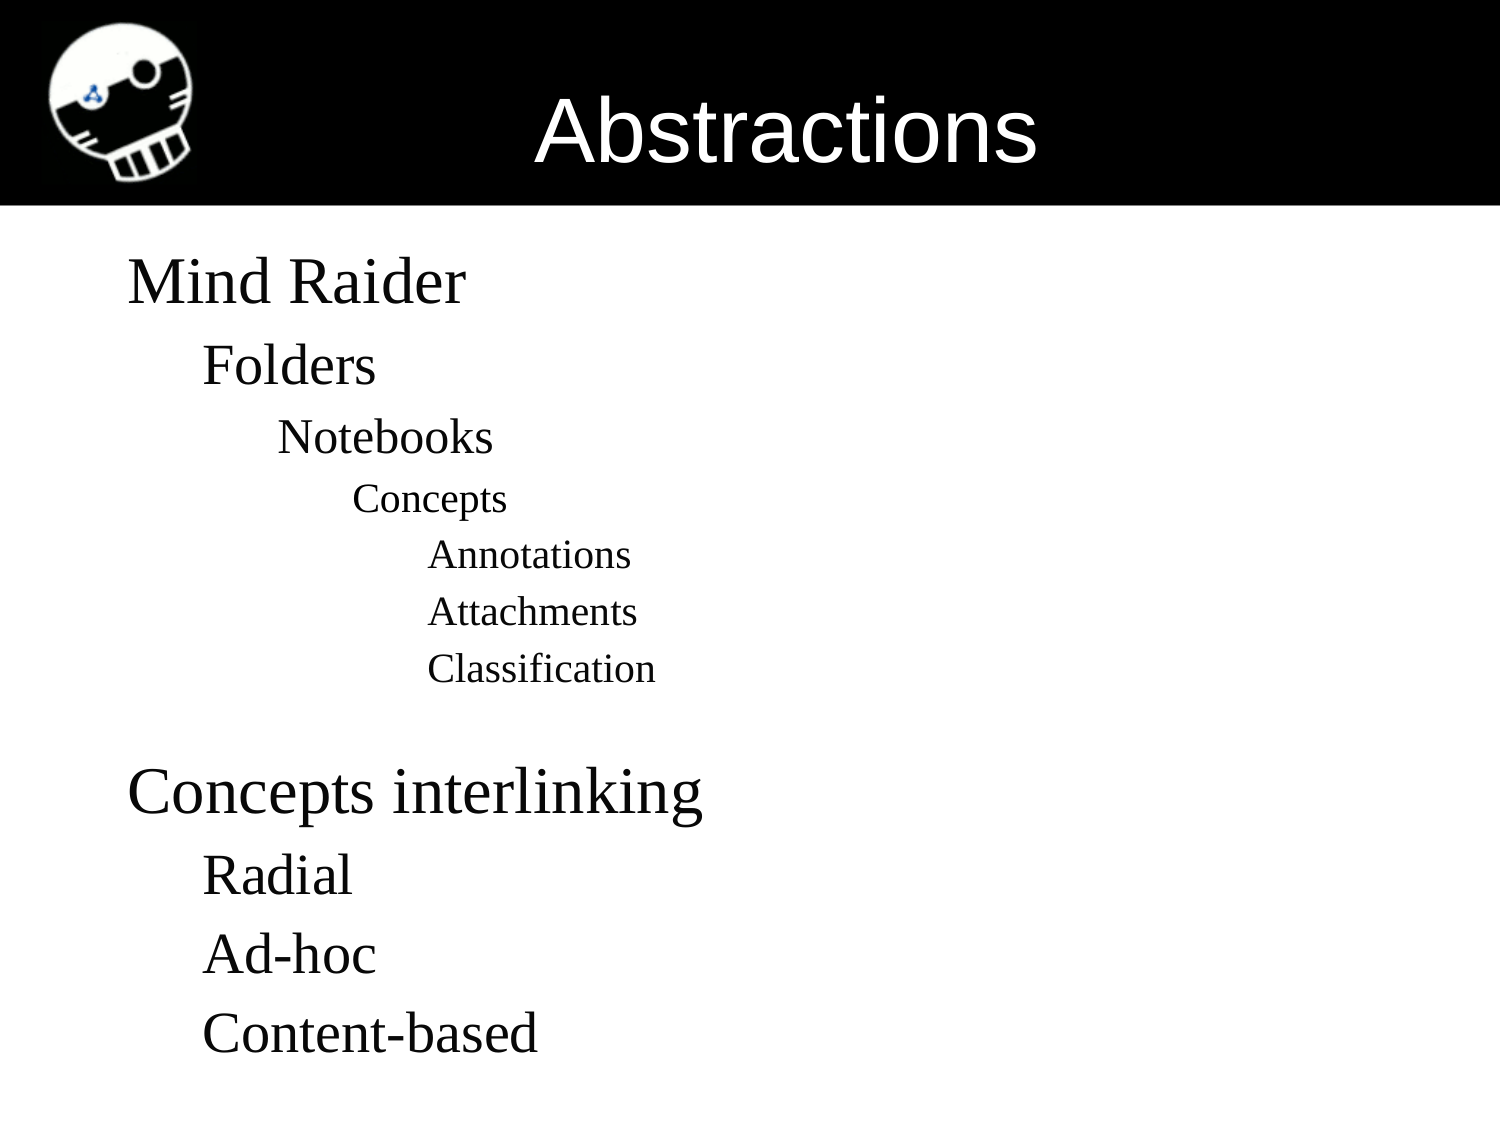

# Abstractions
Mind Raider
Folders
Notebooks
Concepts
Annotations
Attachments
Classification
Concepts interlinking
Radial
Ad-hoc
Content-based
20